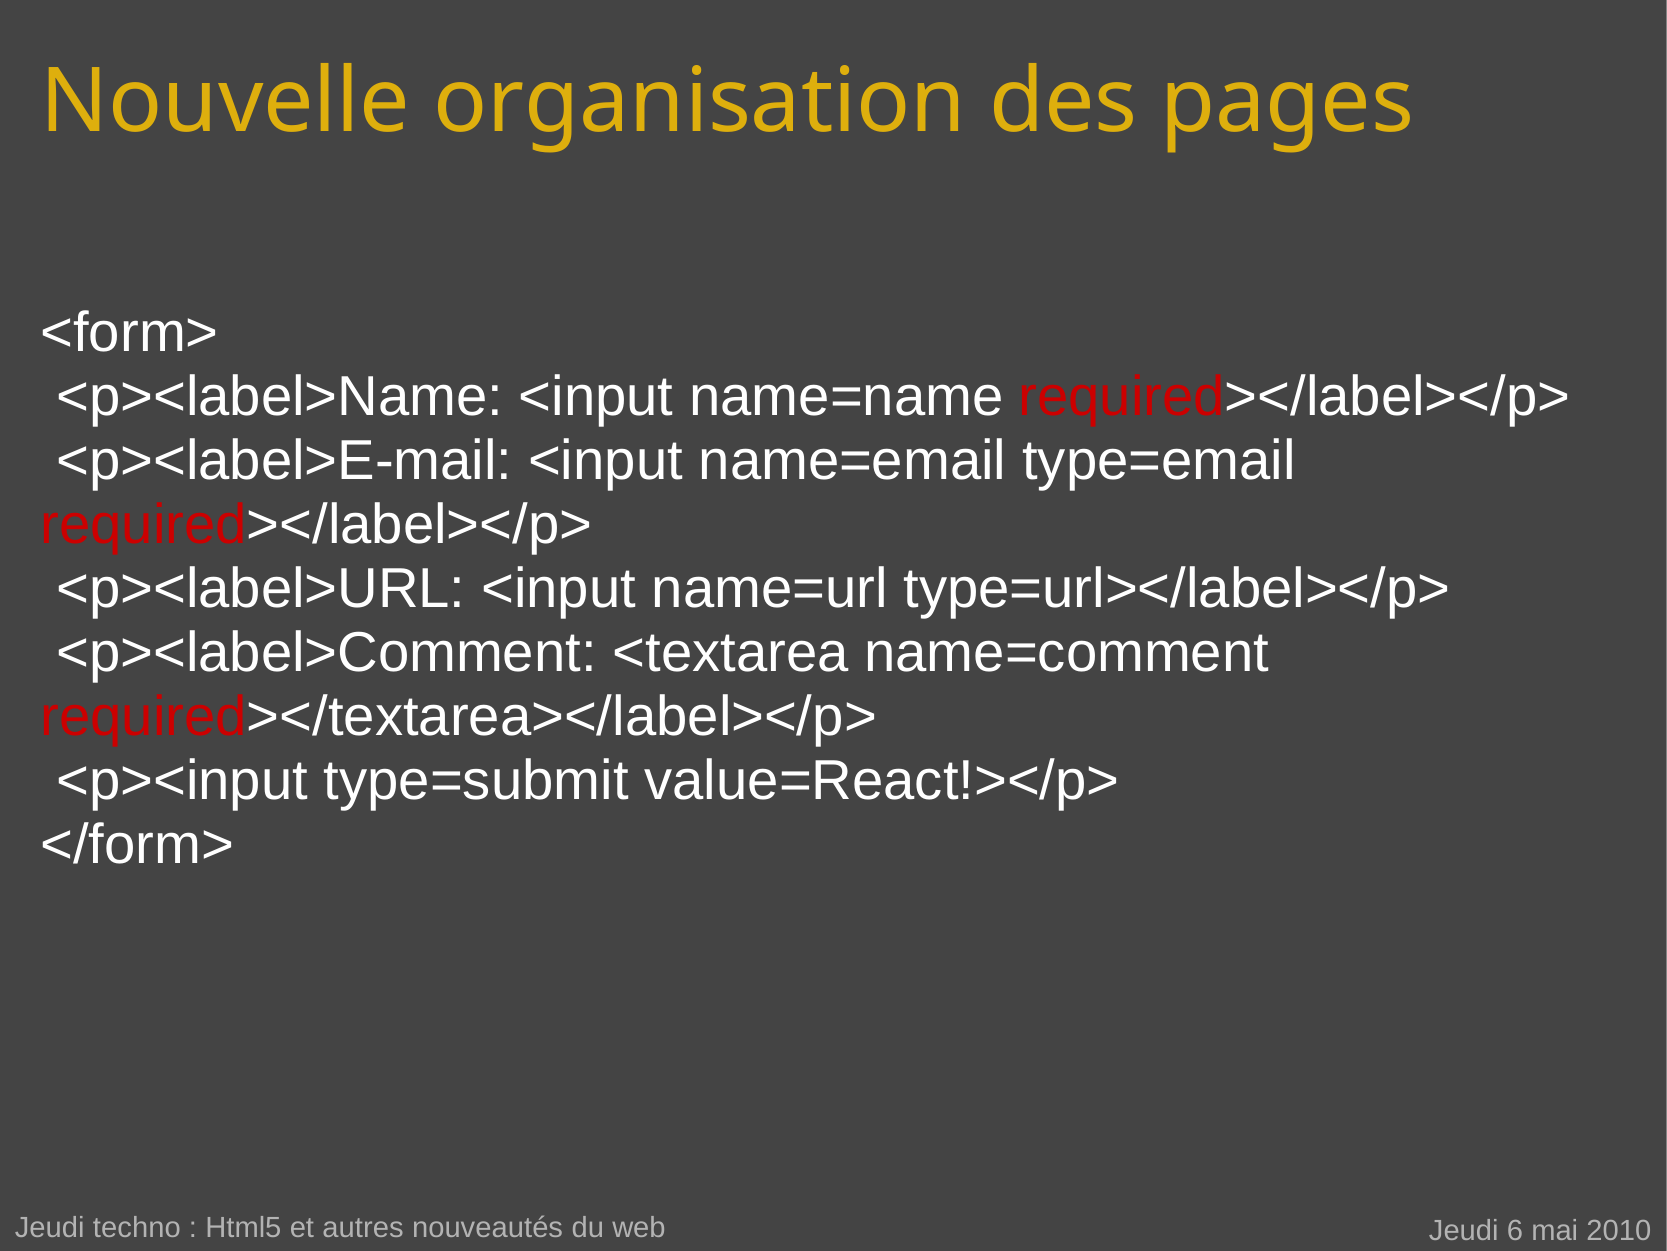

# Nouvelle organisation des pages
<form>
 <p><label>Name: <input name=name required></label></p>
 <p><label>E-mail: <input name=email type=email required></label></p>
 <p><label>URL: <input name=url type=url></label></p>
 <p><label>Comment: <textarea name=comment required></textarea></label></p>
 <p><input type=submit value=React!></p>
</form>
Jeudi techno : Html5 et autres nouveautés du web
Jeudi 6 mai 2010